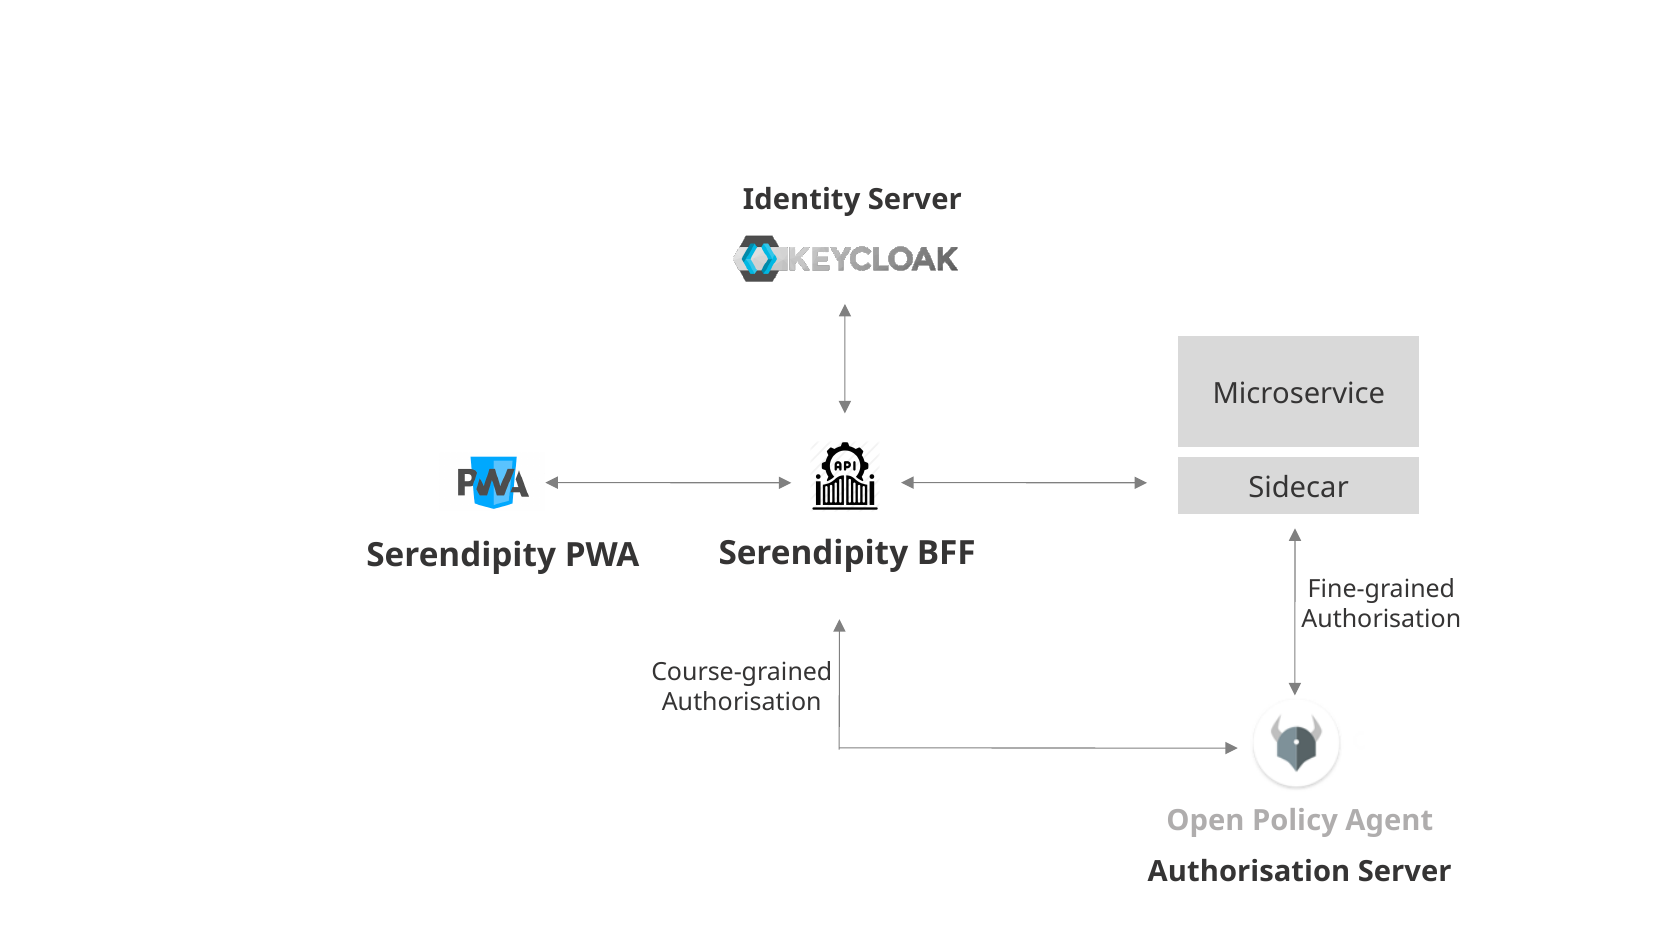

Identity Server
Microservice
Sidecar
Serendipity BFF
Serendipity PWA
Fine-grained Authorisation
Course-grained Authorisation
Open Policy Agent
Authorisation Server